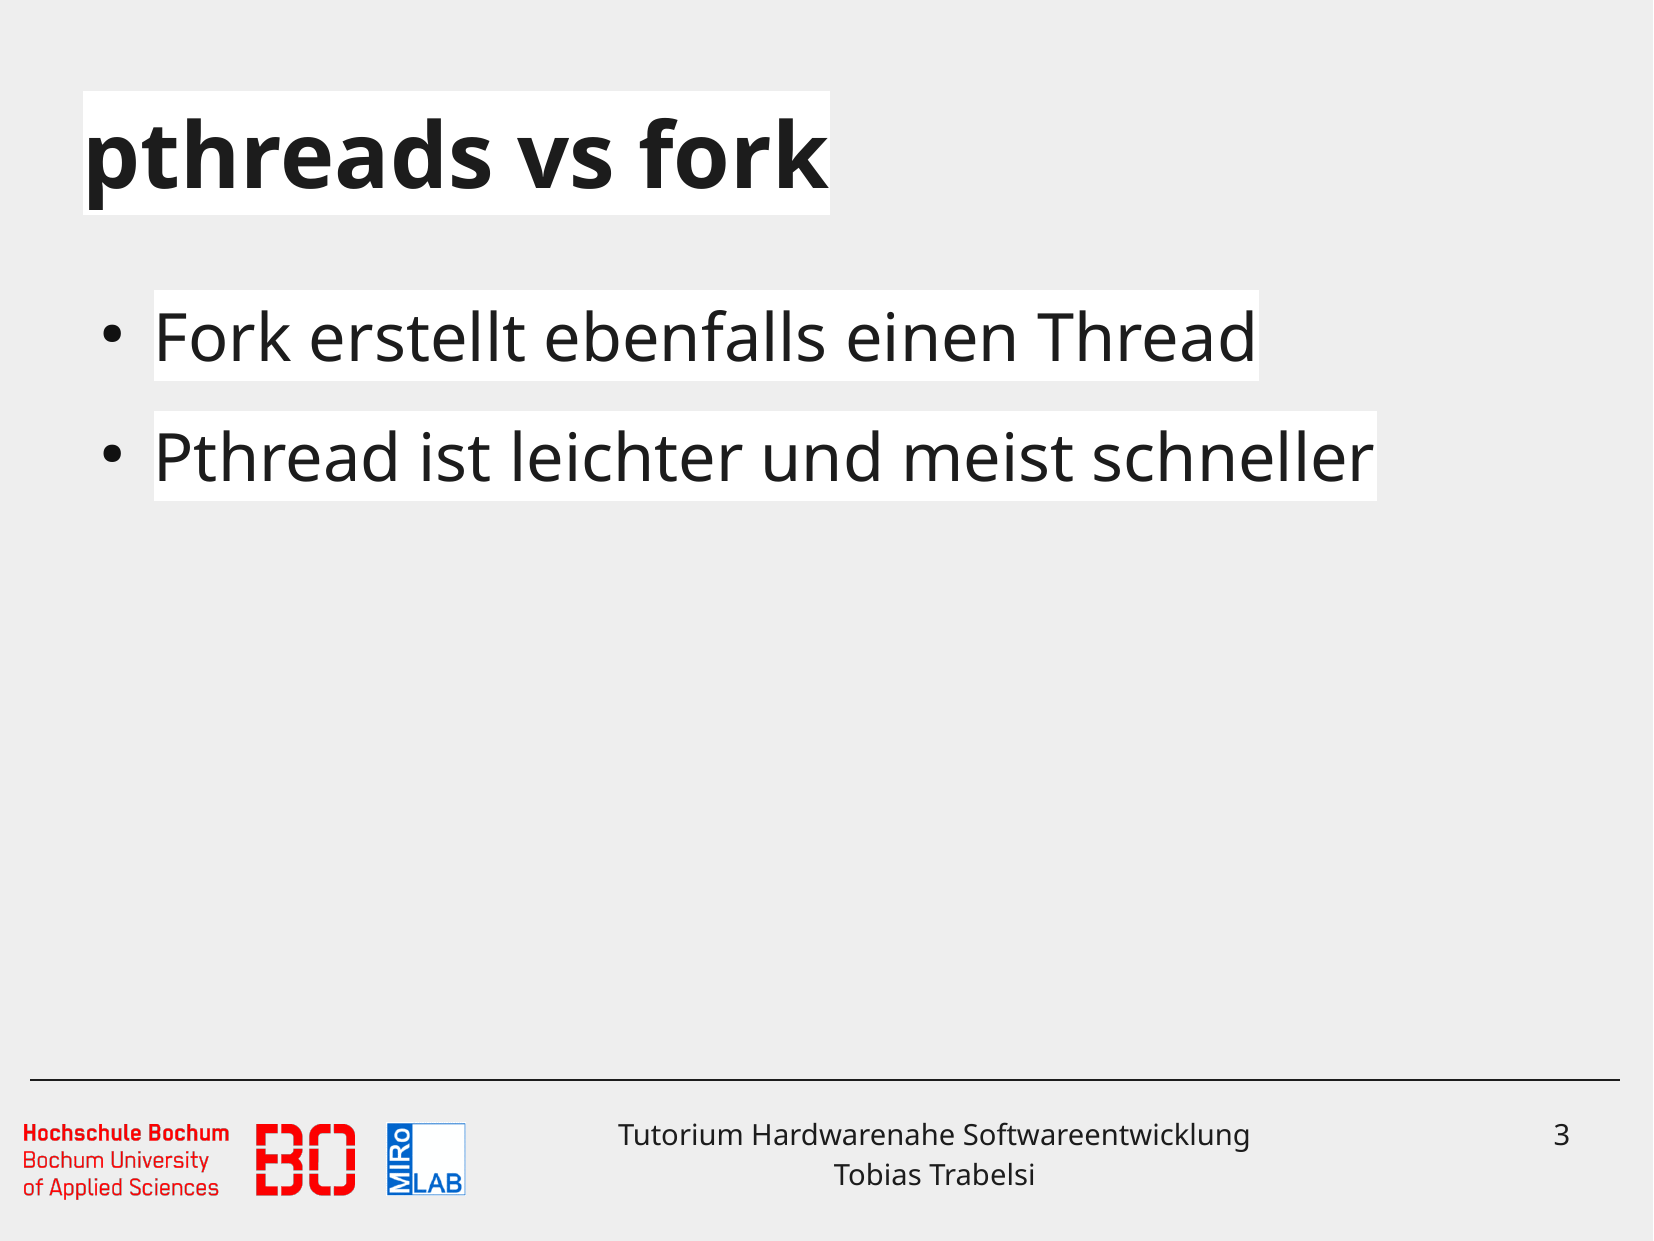

# pthreads vs fork
Fork erstellt ebenfalls einen Thread
Pthread ist leichter und meist schneller
Vanessa Böhrk - Tutorium Hardwarenahe Softwareentwicklung
3